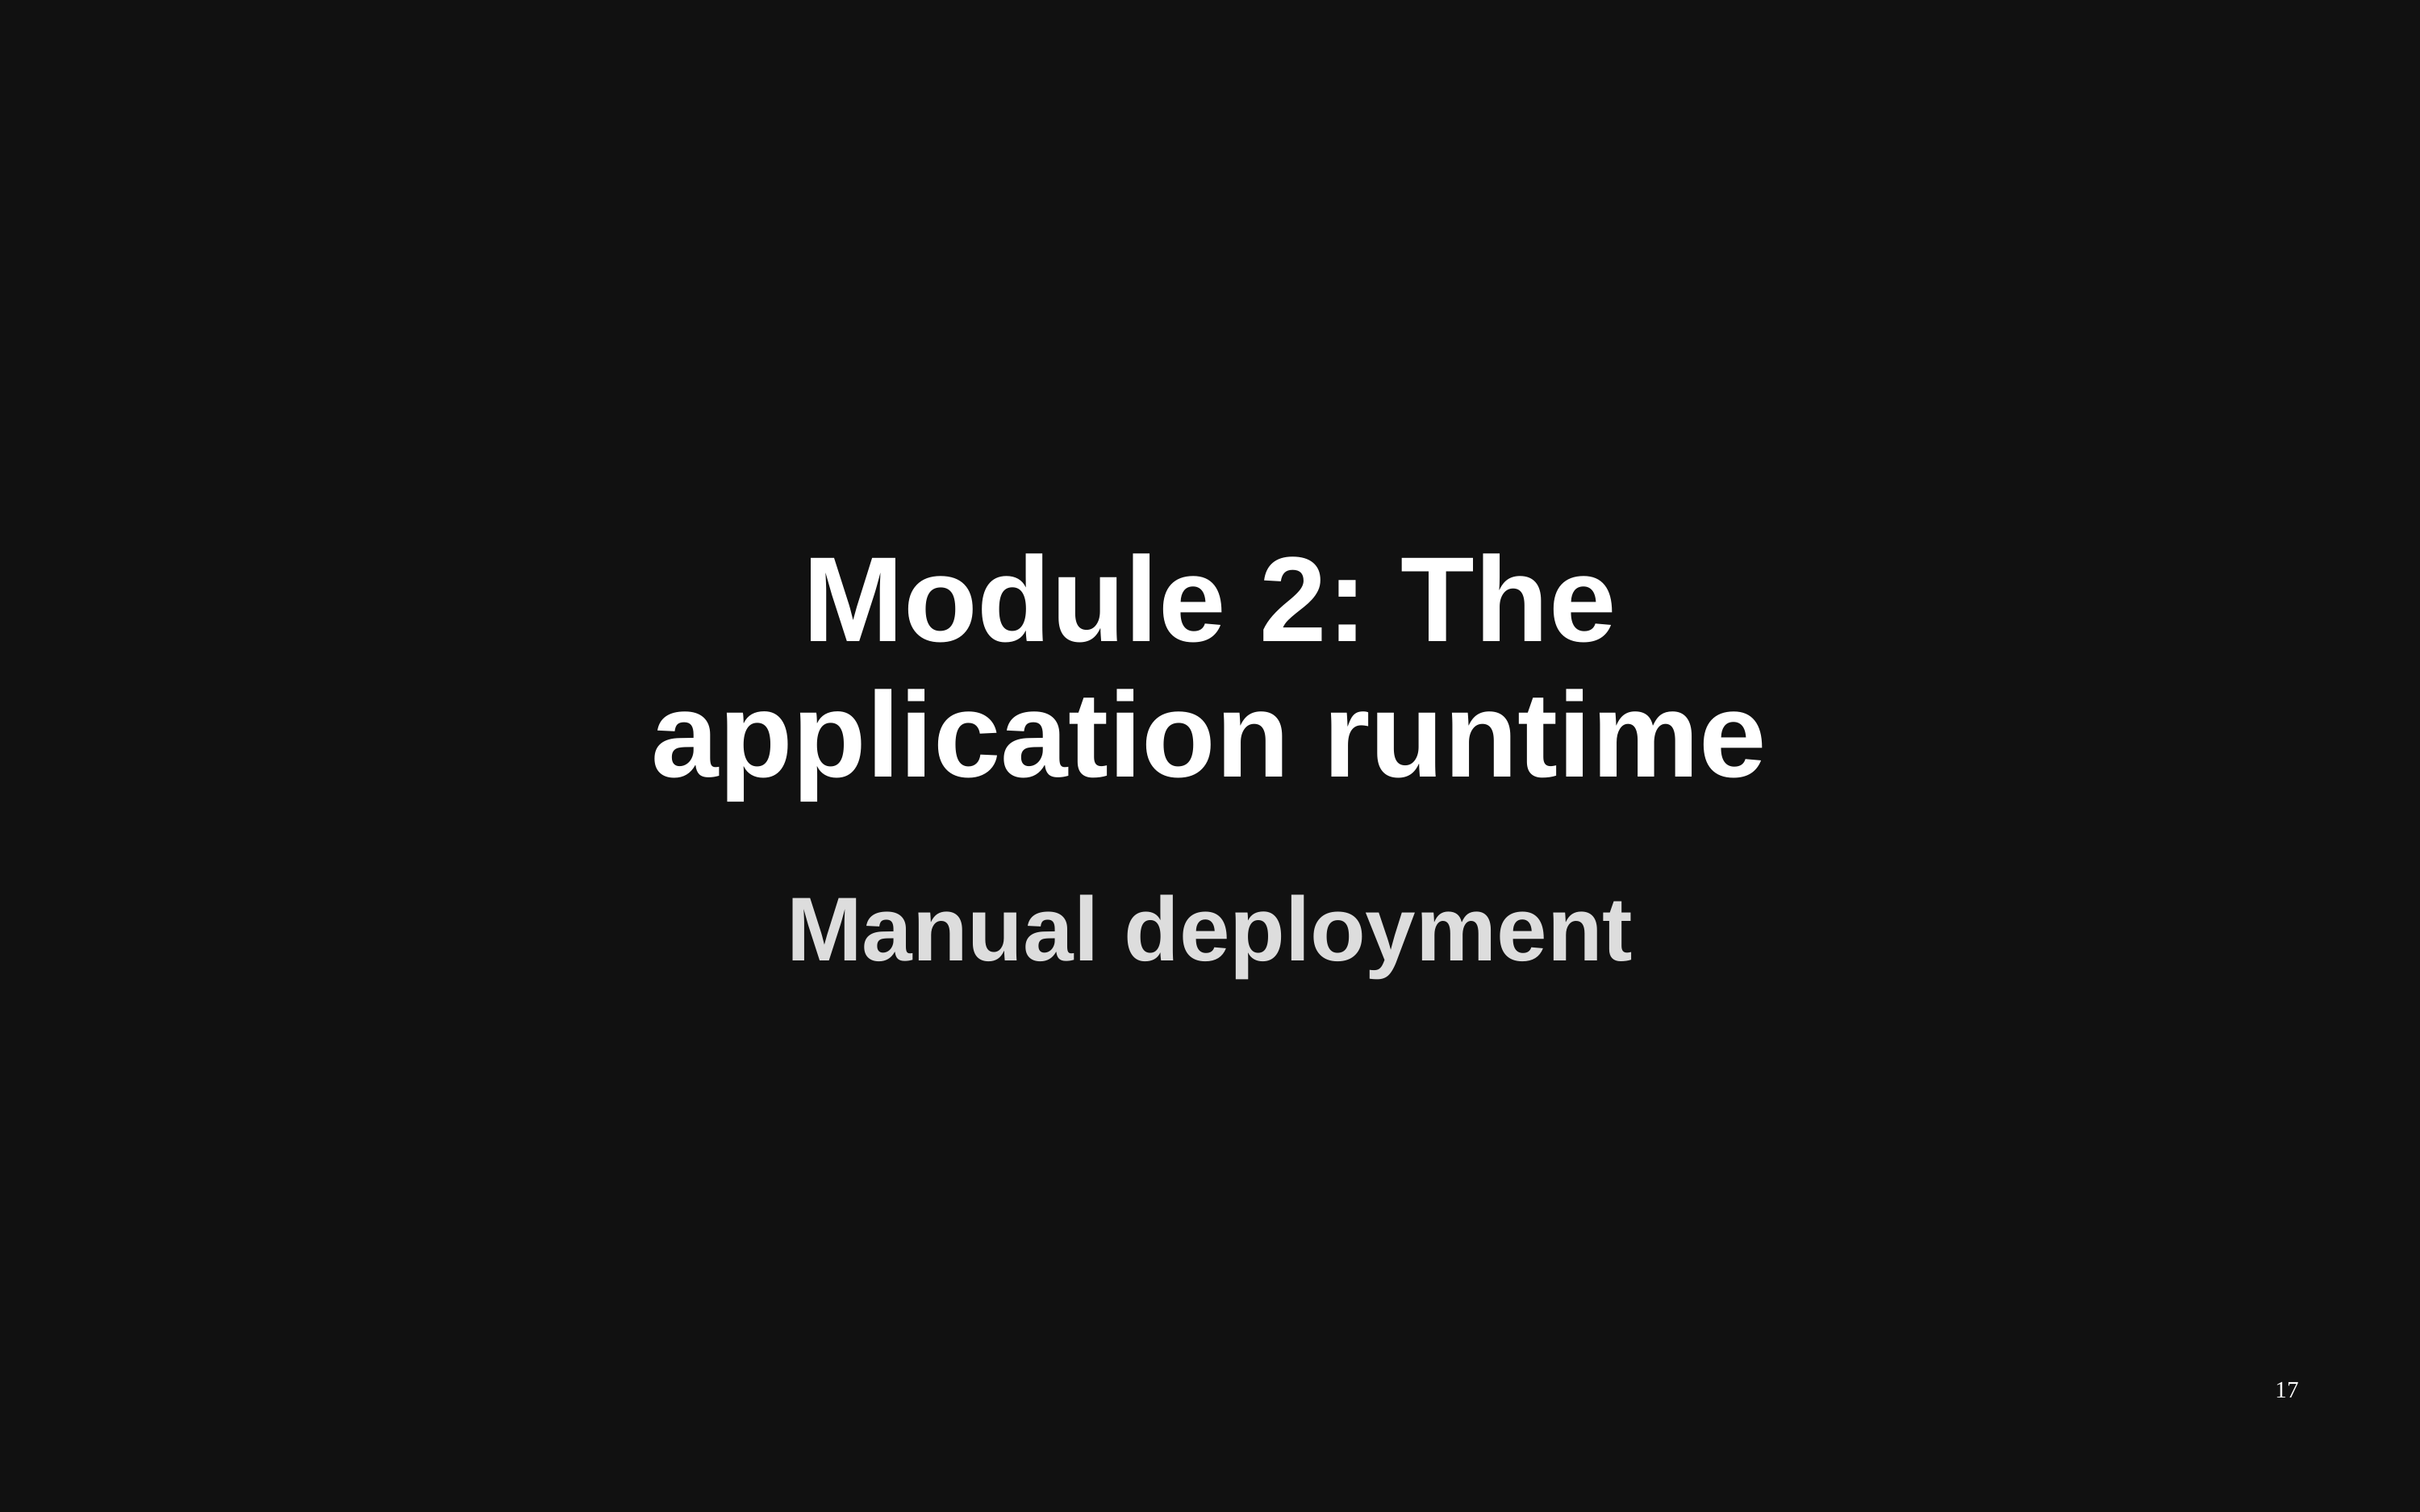

Module 2: The
application runtime
Manual deployment
17